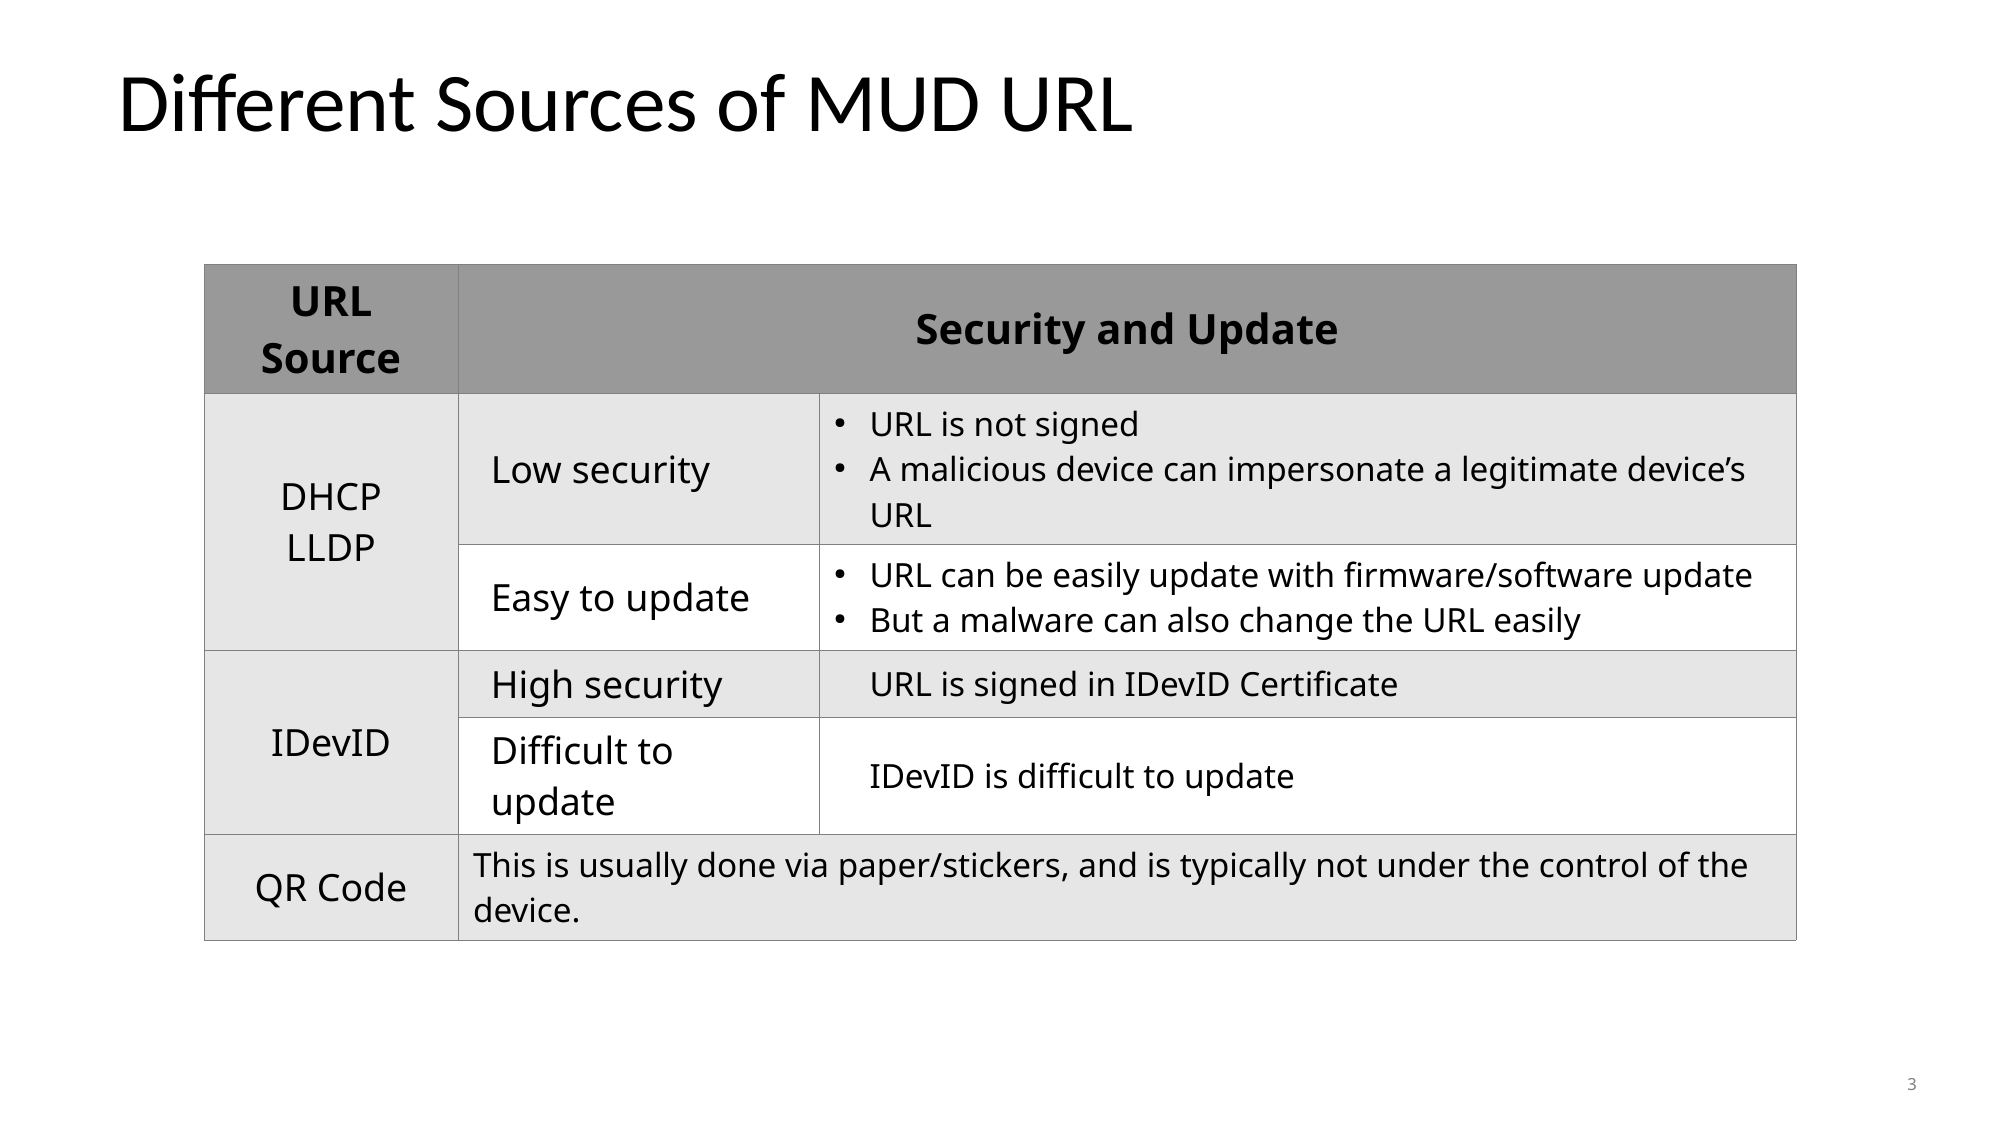

# Different Sources of MUD URL
| URL Source | Security and Update | |
| --- | --- | --- |
| DHCP LLDP | Low security | URL is not signed A malicious device can impersonate a legitimate device’s URL |
| | Easy to update | URL can be easily update with firmware/software update But a malware can also change the URL easily |
| IDevID | High security | URL is signed in IDevID Certificate |
| | Difficult to update | IDevID is difficult to update |
| QR Code | This is usually done via paper/stickers, and is typically not under the control of the device. | |